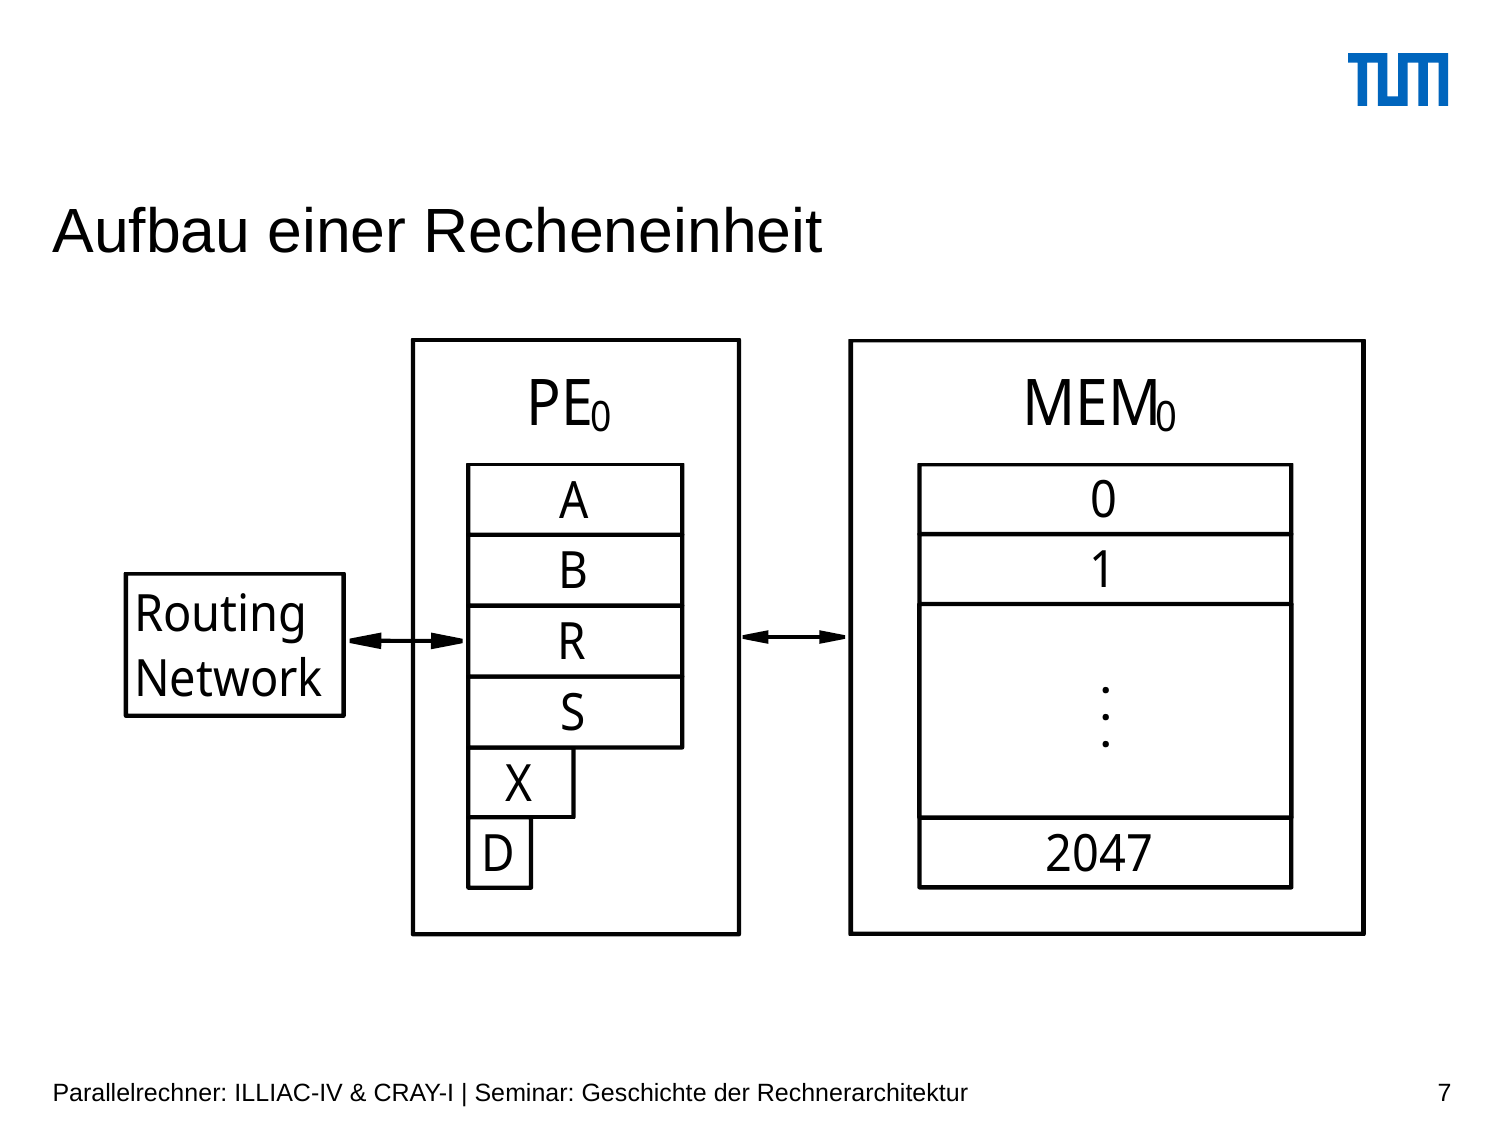

# Aufbau einer Recheneinheit
Parallelrechner: ILLIAC-IV & CRAY-I | Seminar: Geschichte der Rechnerarchitektur
7